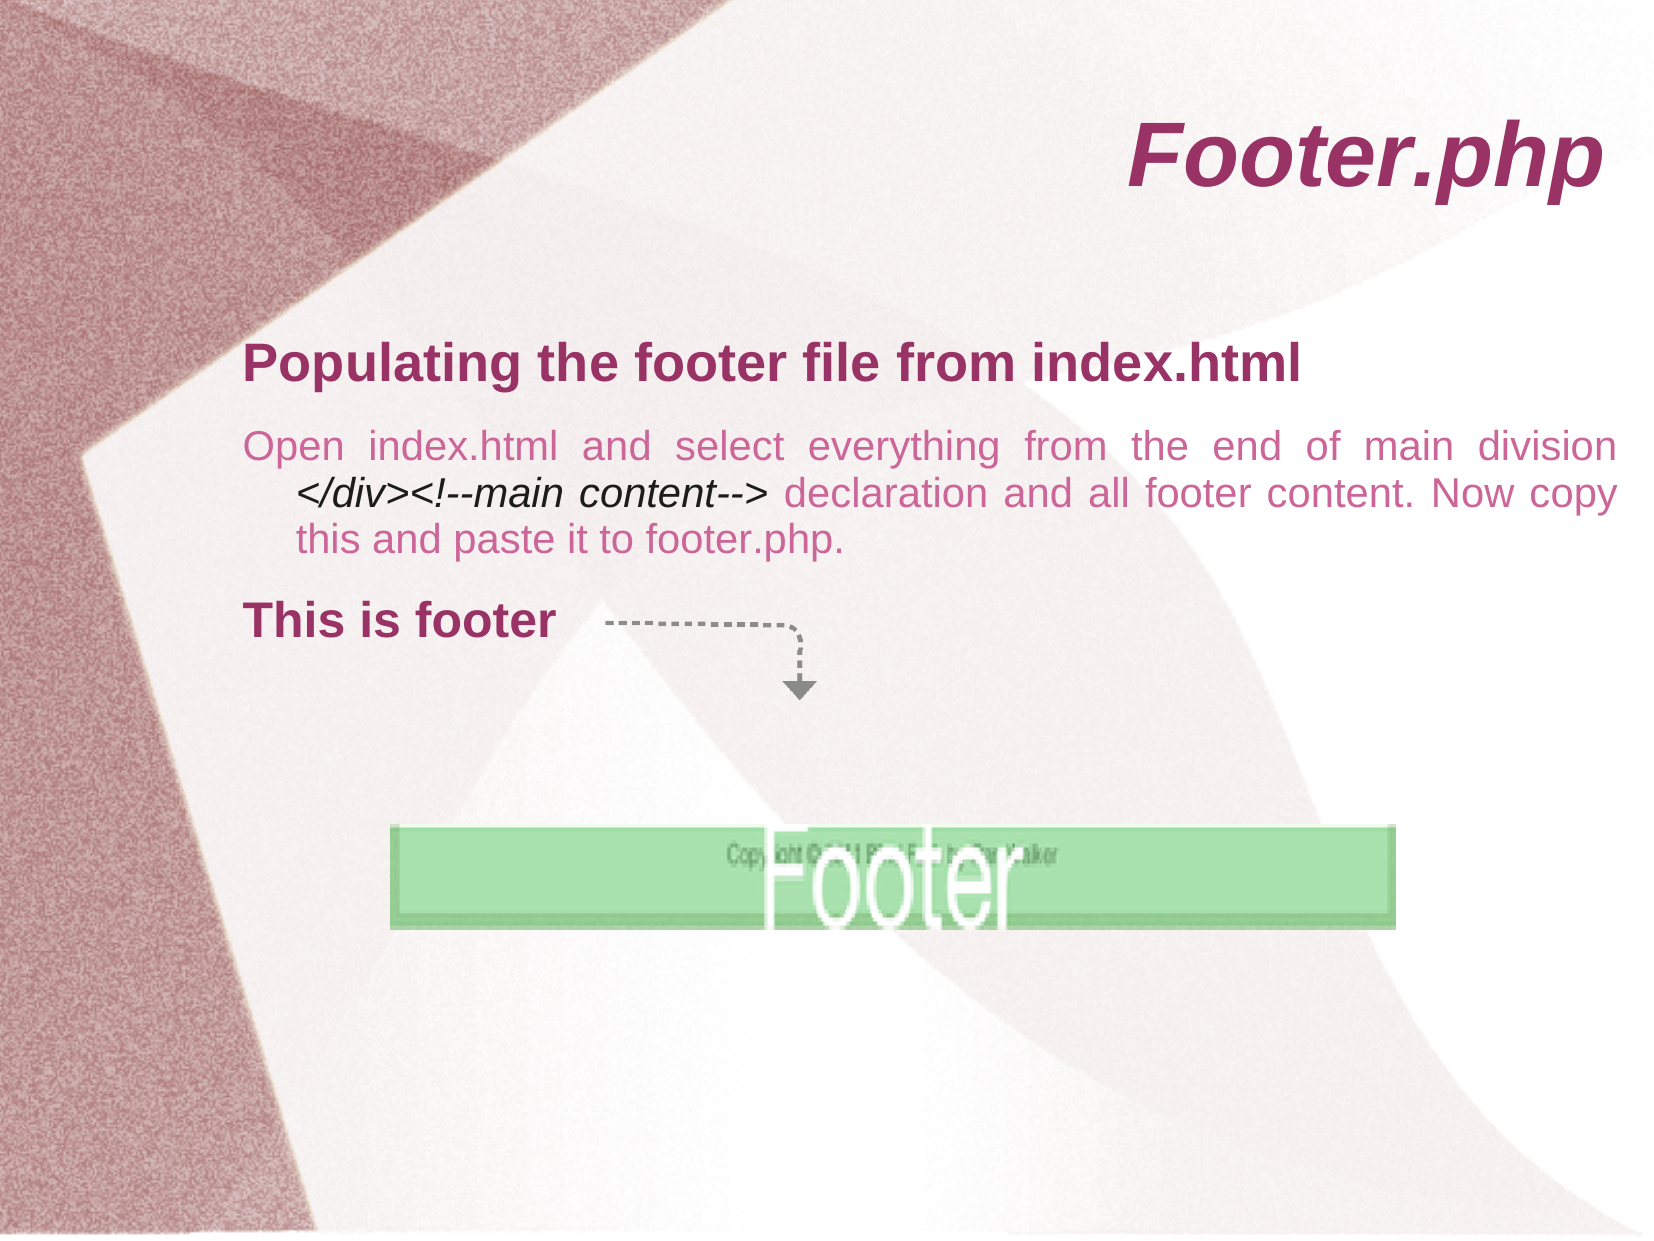

# Footer.php
Populating the footer file from index.html
Open index.html and select everything from the end of main division </div><!--main content--> declaration and all footer content. Now copy this and paste it to footer.php.
This is footer